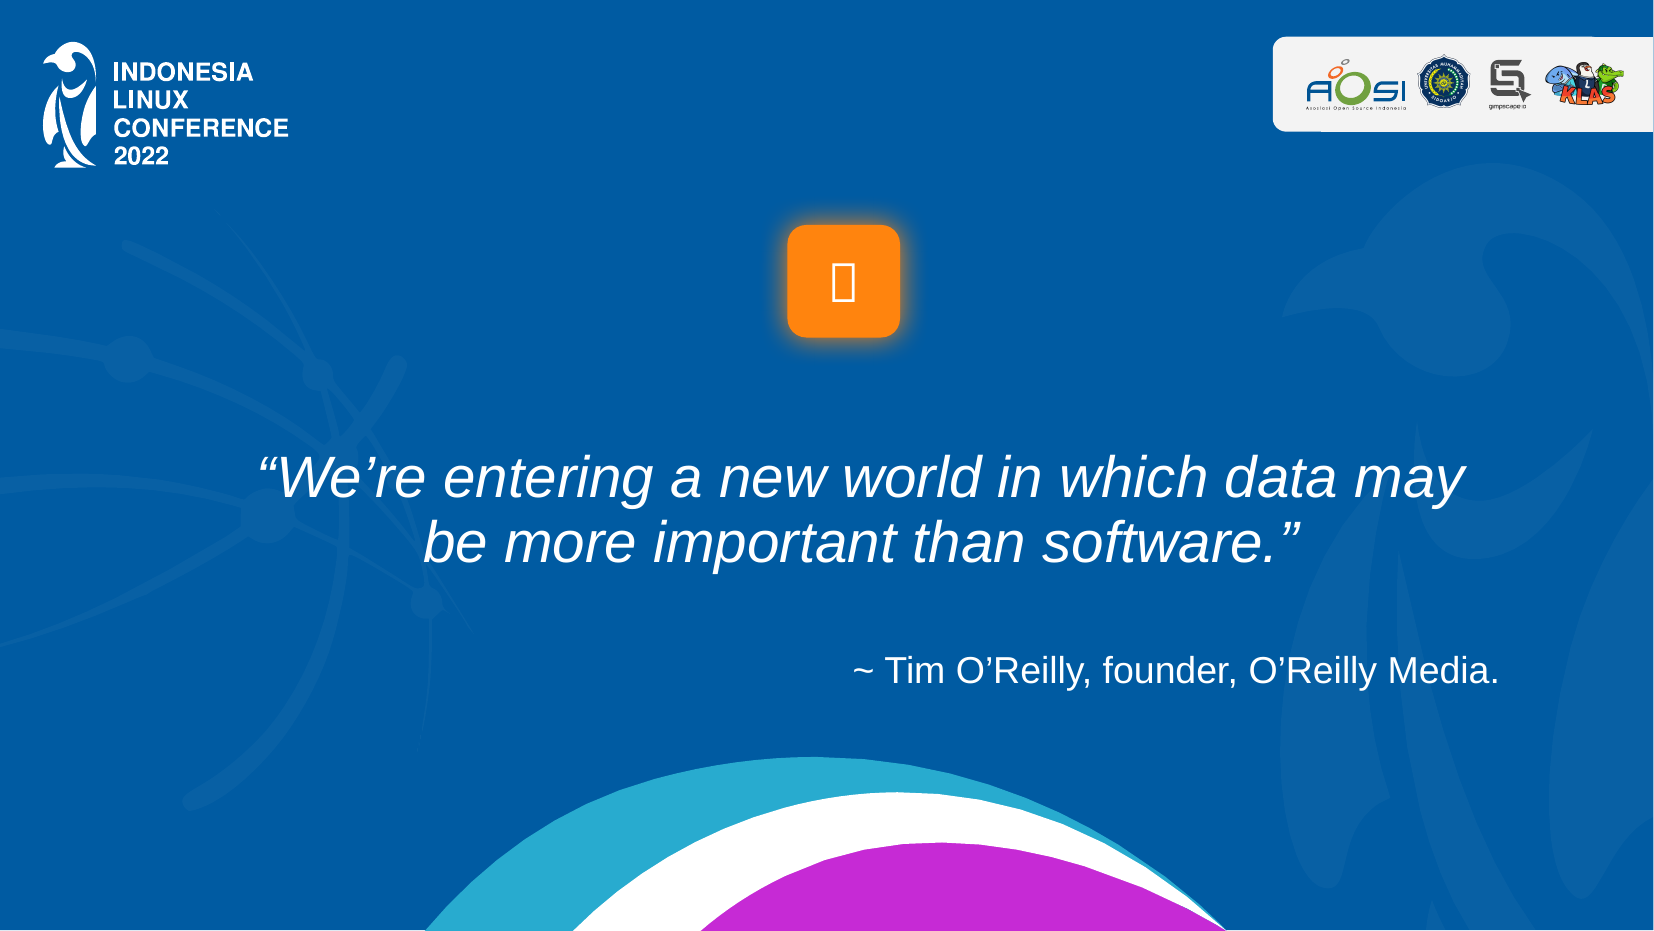


“We’re entering a new world in which data may be more important than software.”
~ Tim O’Reilly, founder, O’Reilly Media.